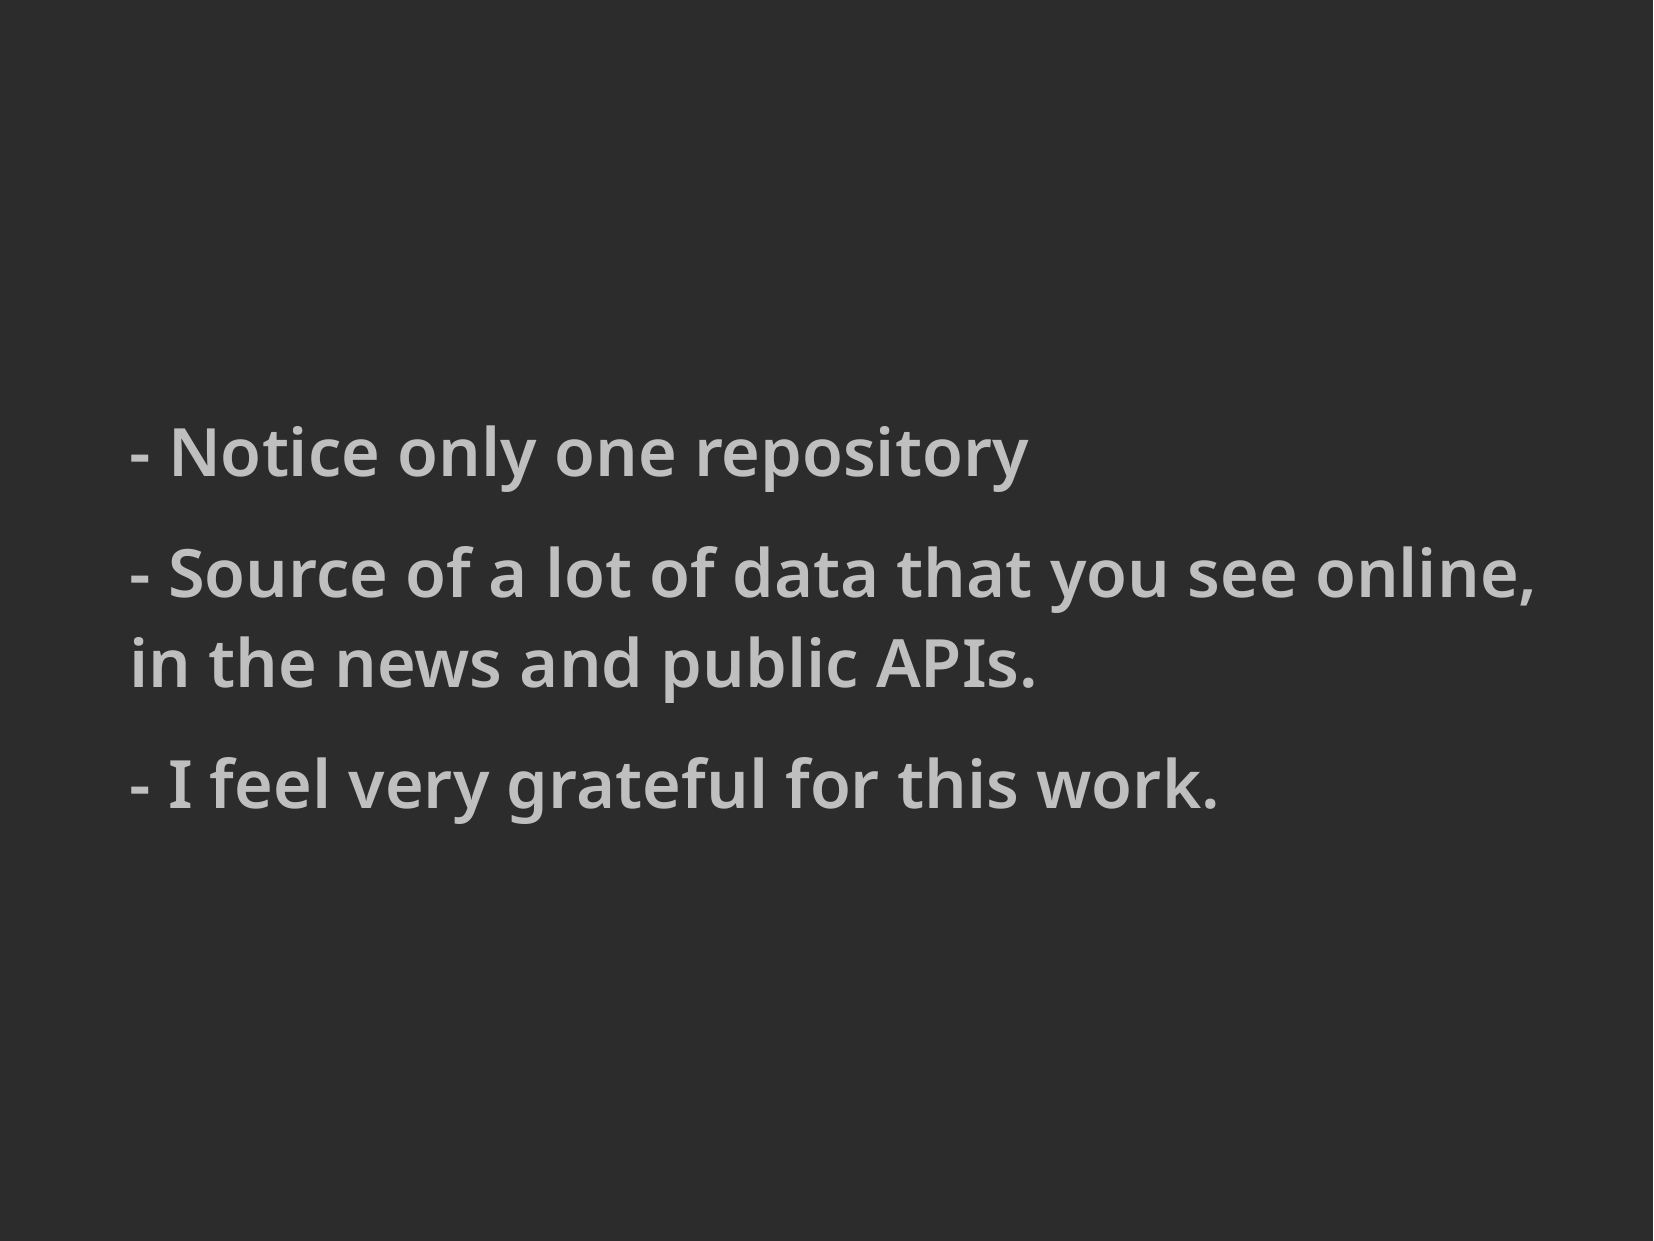

# - Notice only one repository
- Source of a lot of data that you see online, in the news and public APIs.
- I feel very grateful for this work.